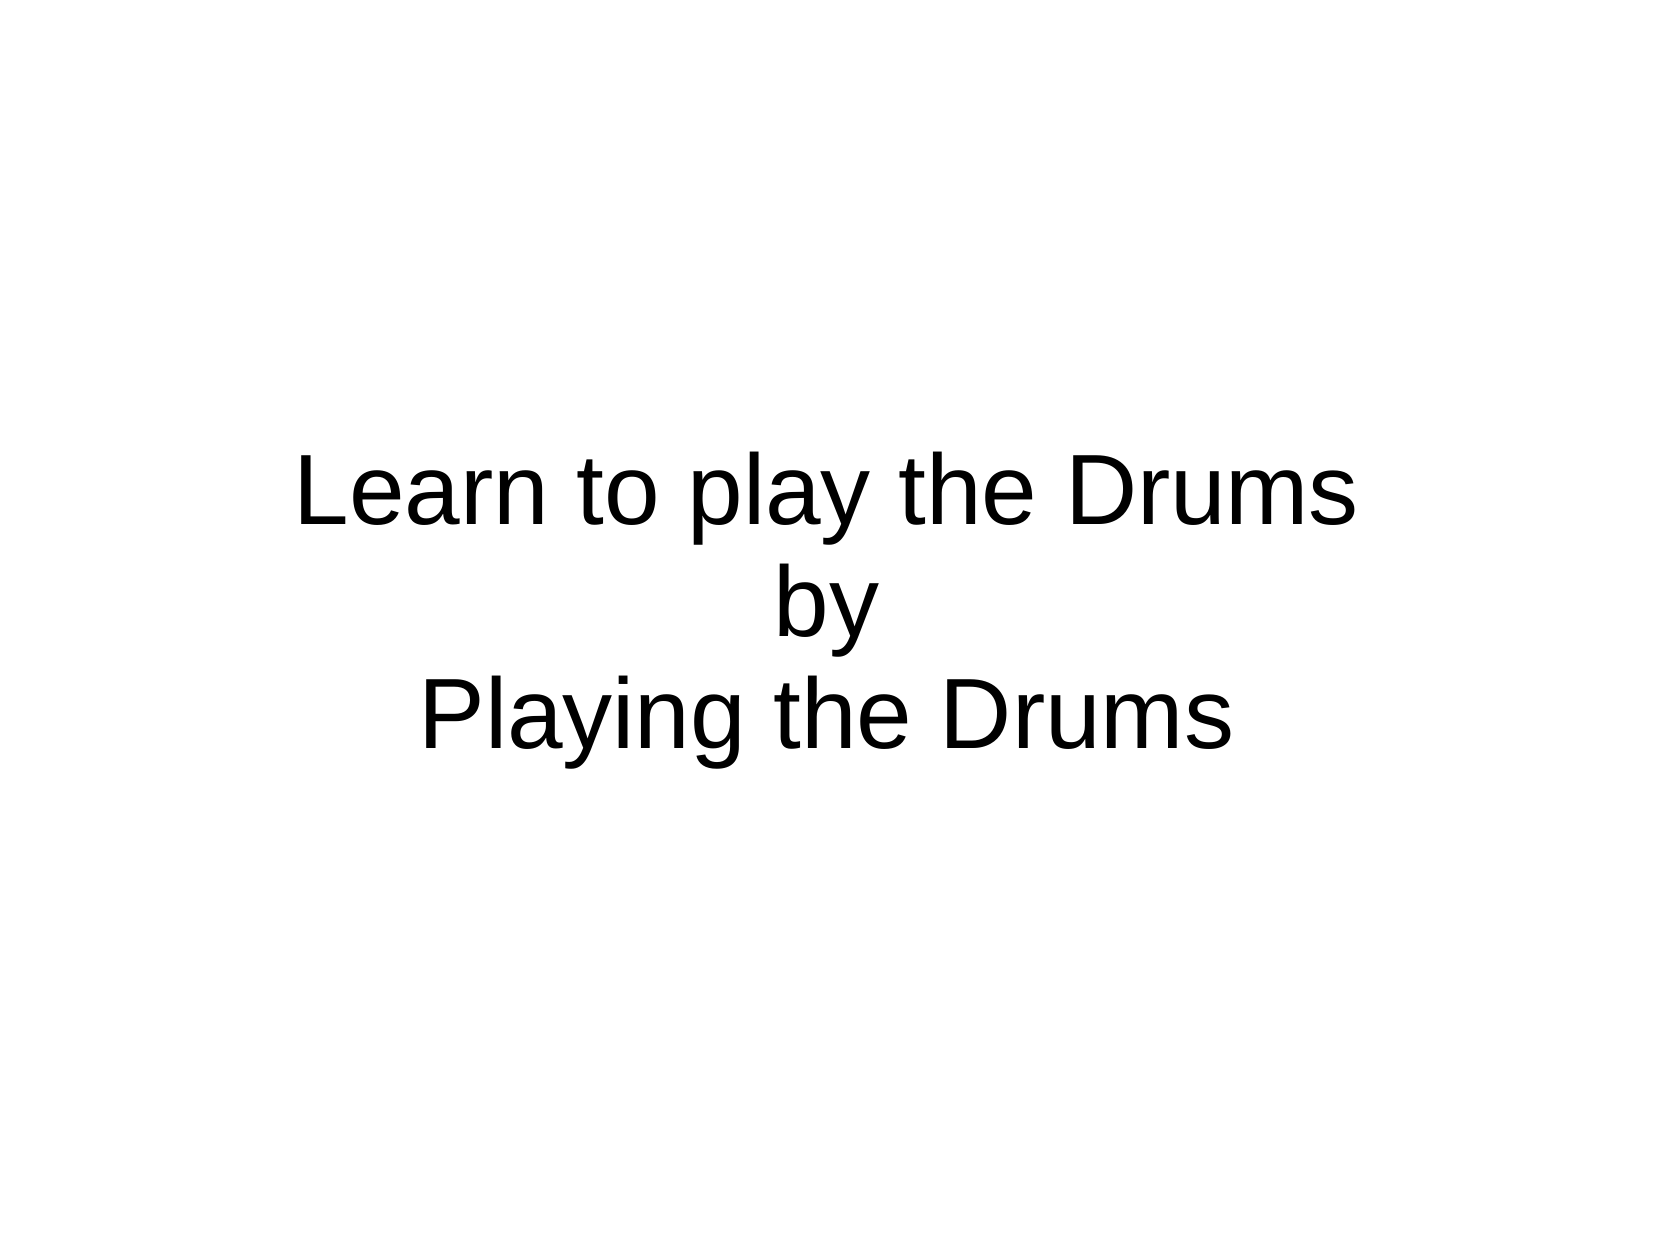

# Learn to play the Drums by Playing the Drums